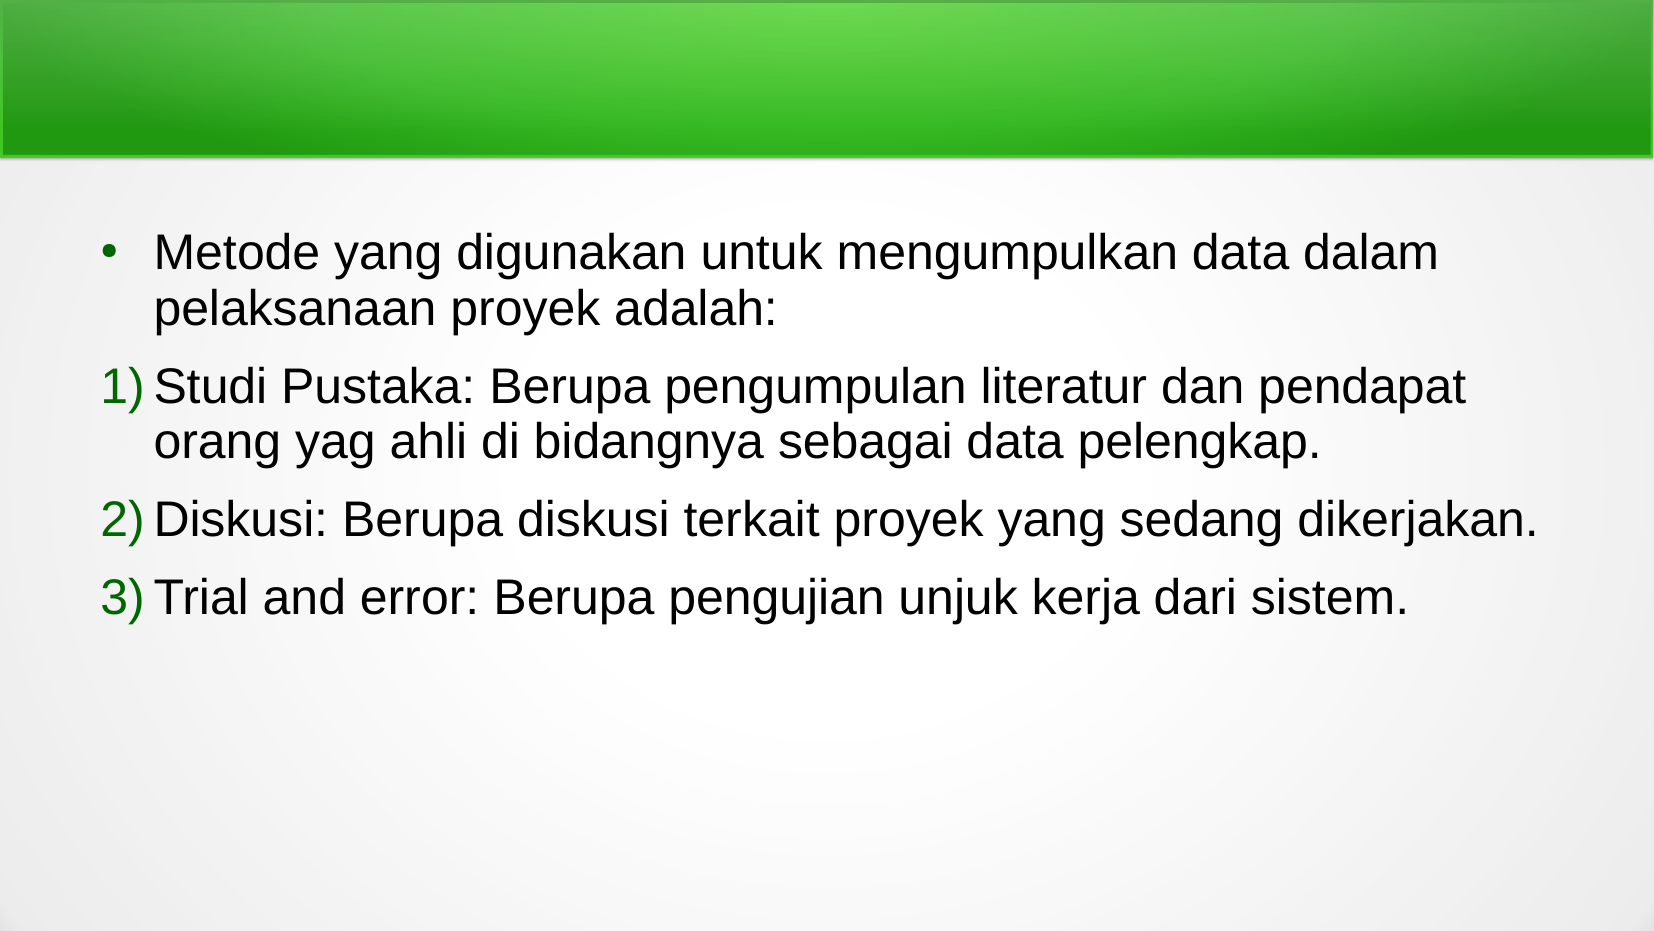

#
Metode yang digunakan untuk mengumpulkan data dalam pelaksanaan proyek adalah:
Studi Pustaka: Berupa pengumpulan literatur dan pendapat orang yag ahli di bidangnya sebagai data pelengkap.
Diskusi: Berupa diskusi terkait proyek yang sedang dikerjakan.
Trial and error: Berupa pengujian unjuk kerja dari sistem.